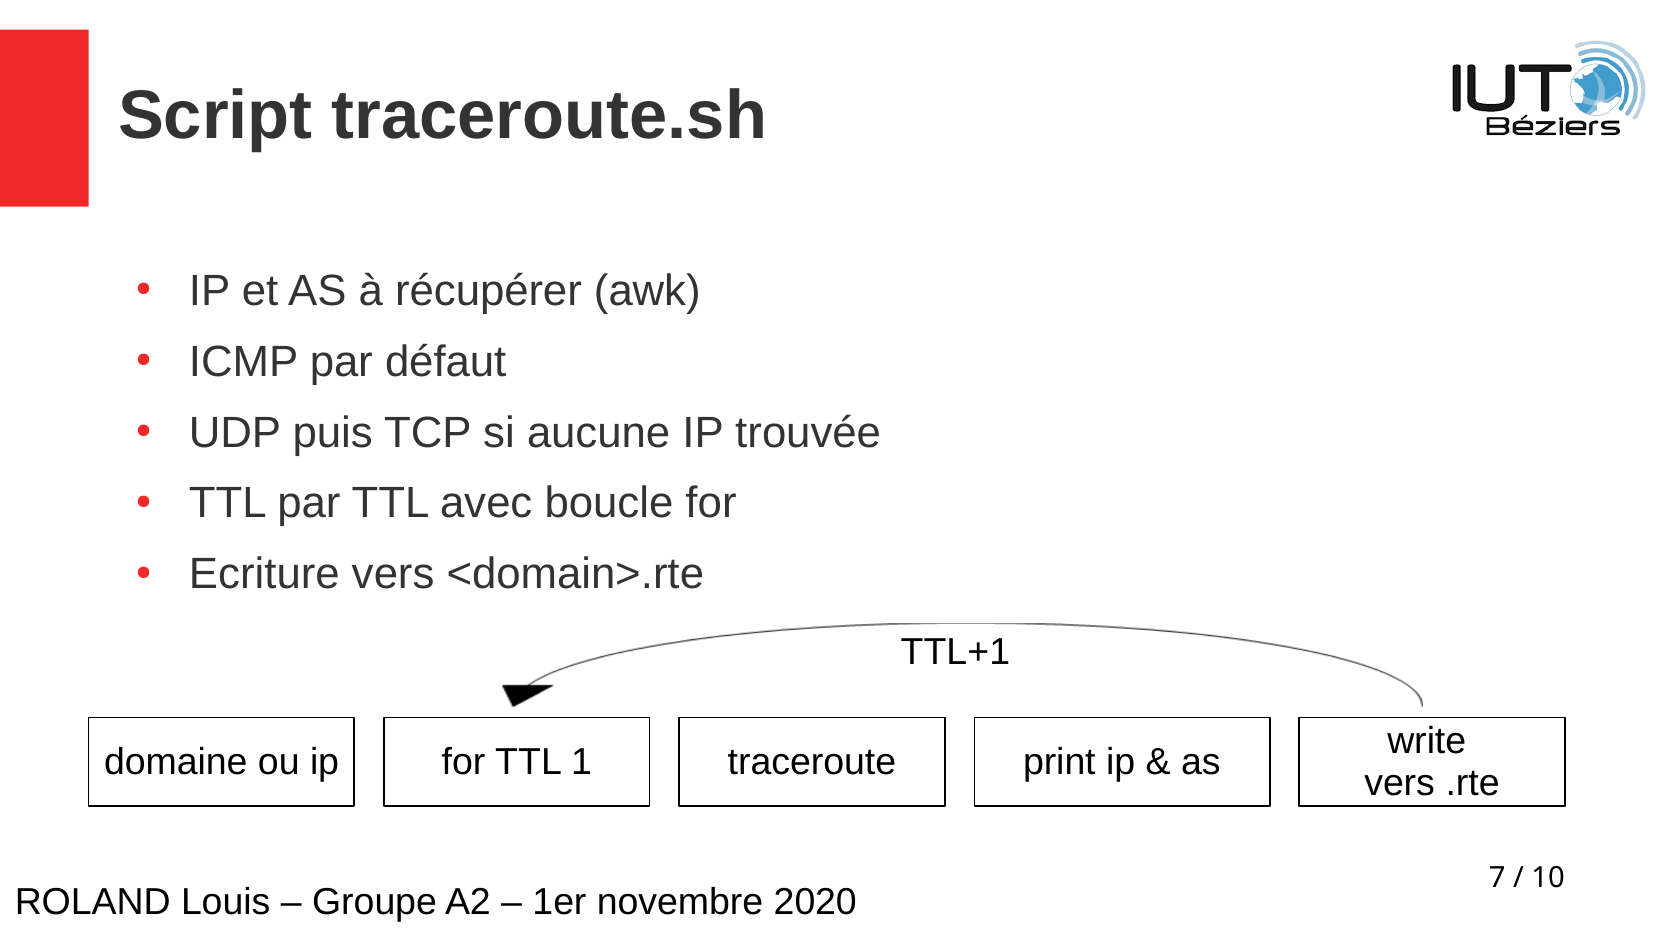

# Script traceroute.sh
IP et AS à récupérer (awk)
ICMP par défaut
UDP puis TCP si aucune IP trouvée
TTL par TTL avec boucle for
Ecriture vers <domain>.rte
TTL+1
domaine ou ip
for TTL 1
traceroute
print ip & as
write
vers .rte
7
ROLAND Louis – Groupe A2 – 1er novembre 2020